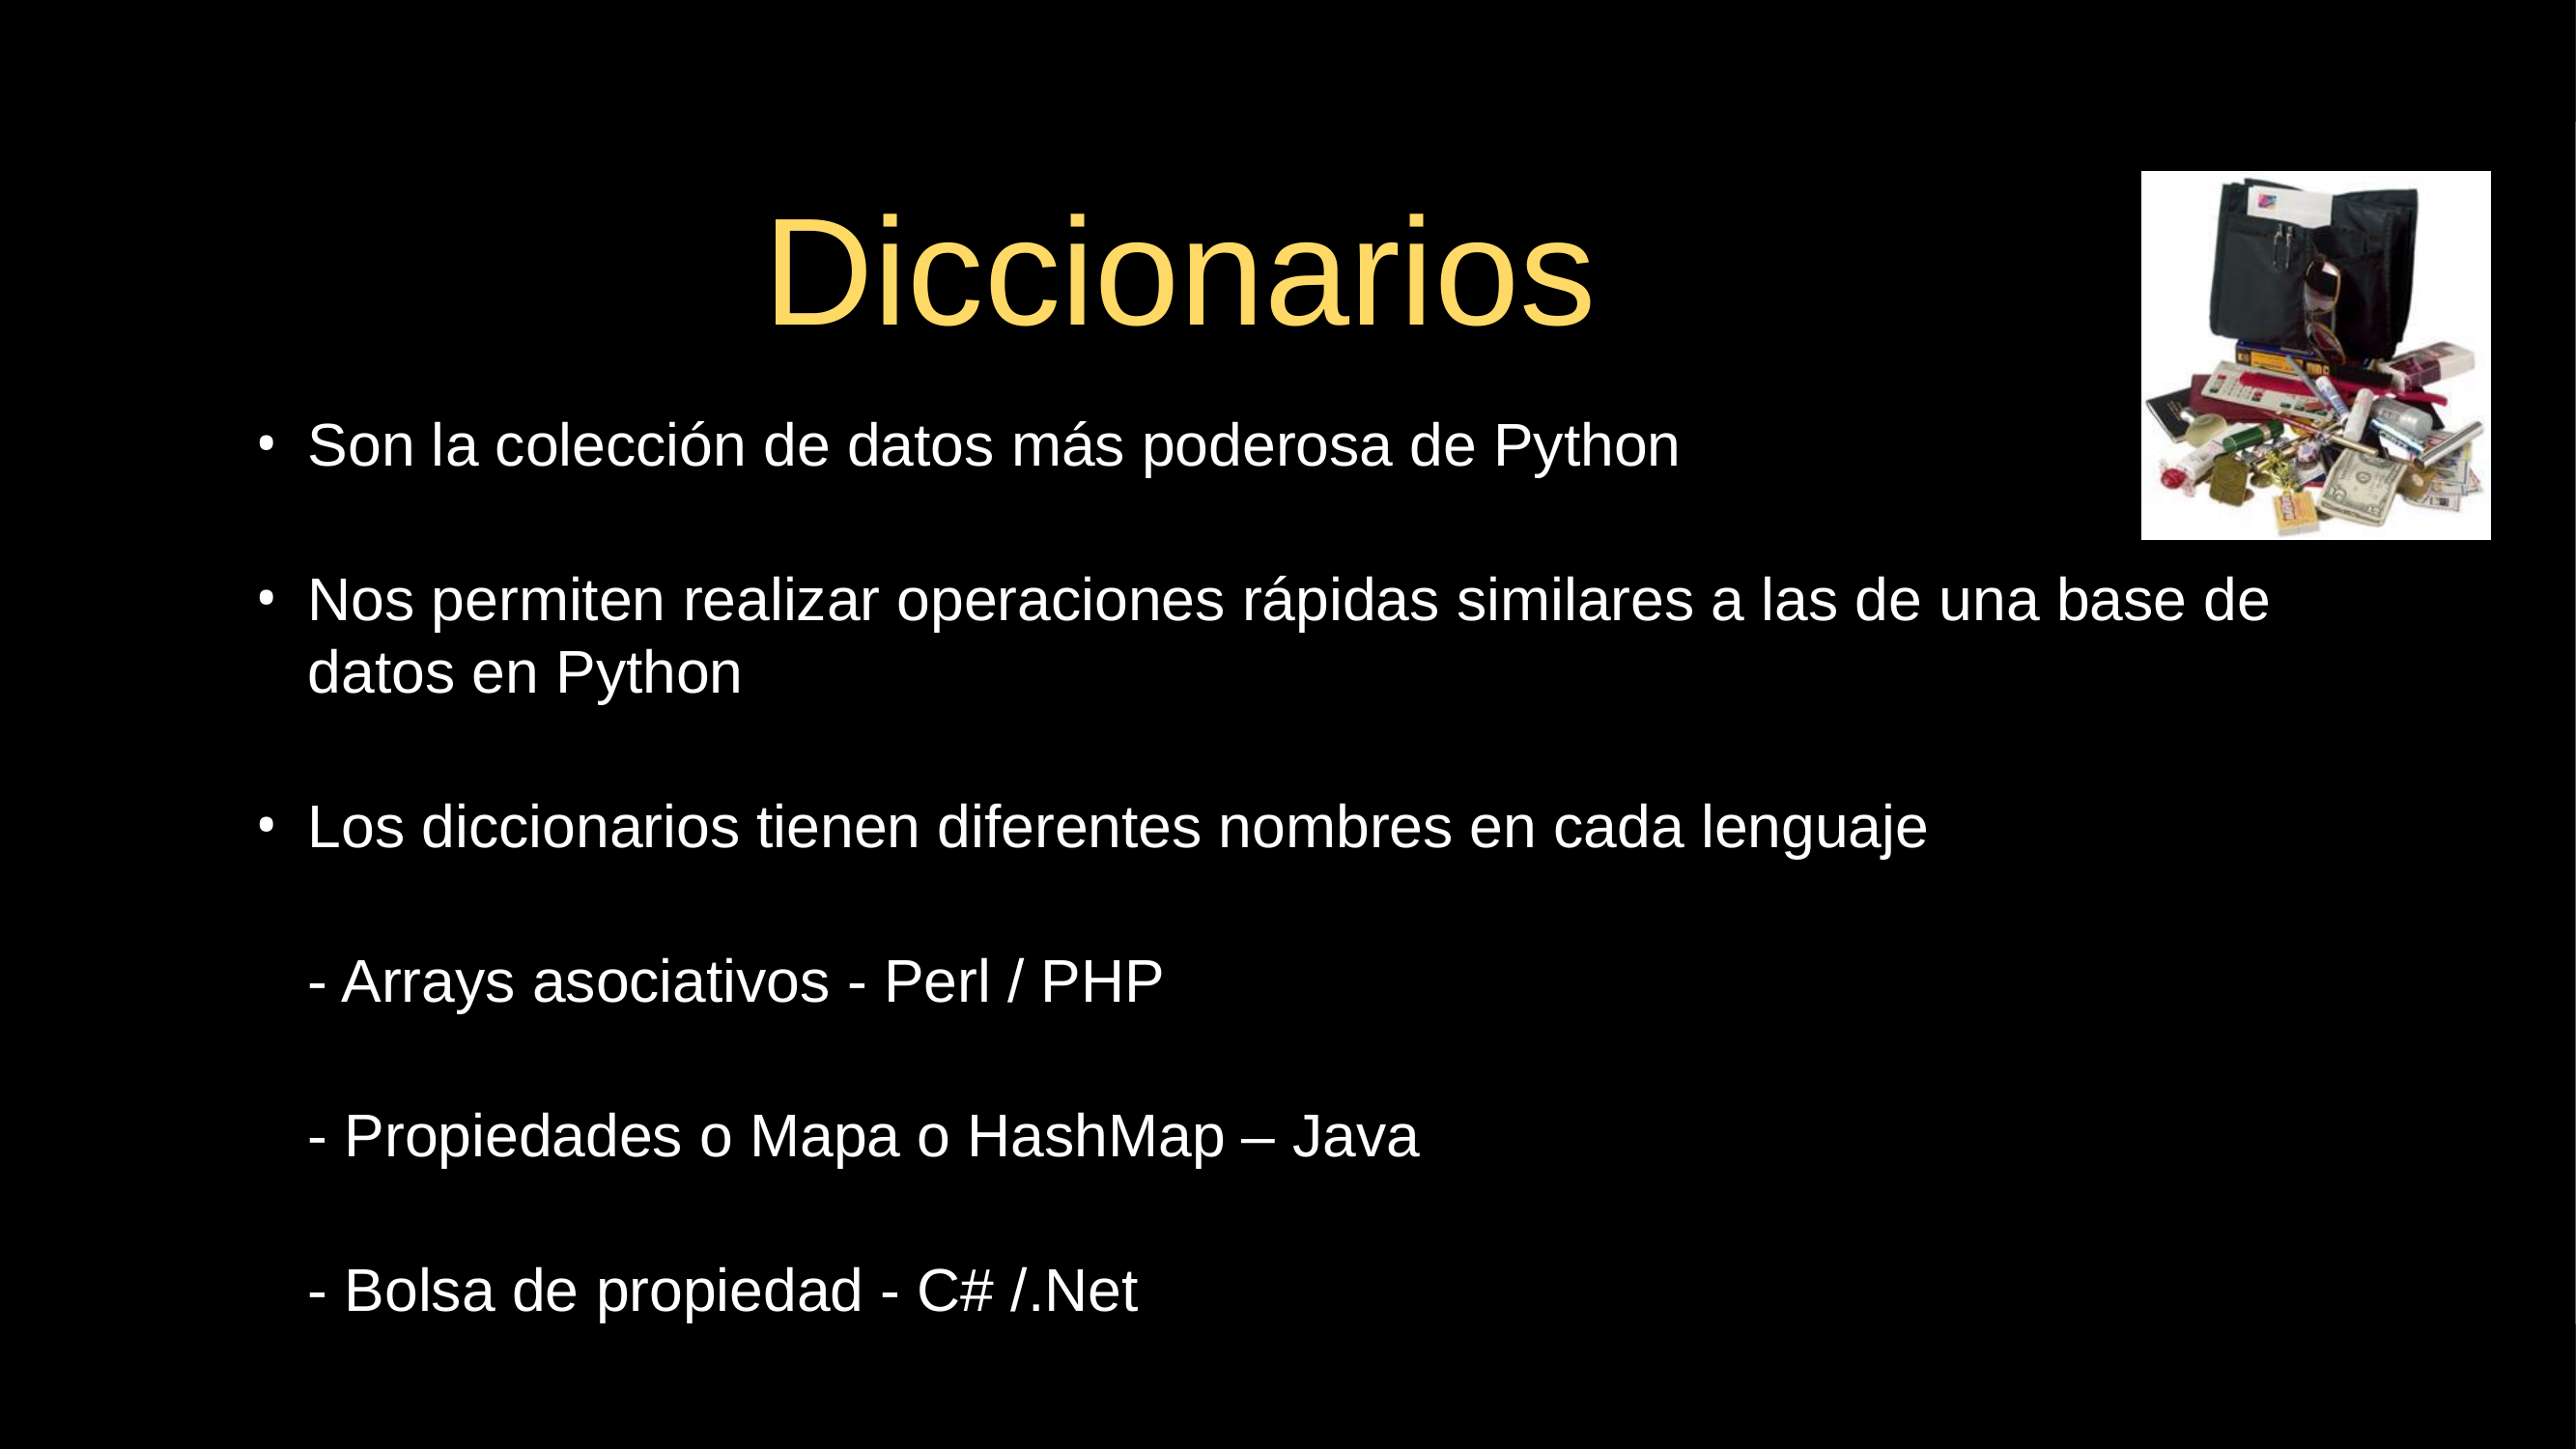

# Diccionarios
Son la colección de datos más poderosa de Python
Nos permiten realizar operaciones rápidas similares a las de una base de datos en Python
Los diccionarios tienen diferentes nombres en cada lenguaje
- Arrays asociativos - Perl / PHP
- Propiedades o Mapa o HashMap – Java
- Bolsa de propiedad - C# /.Net